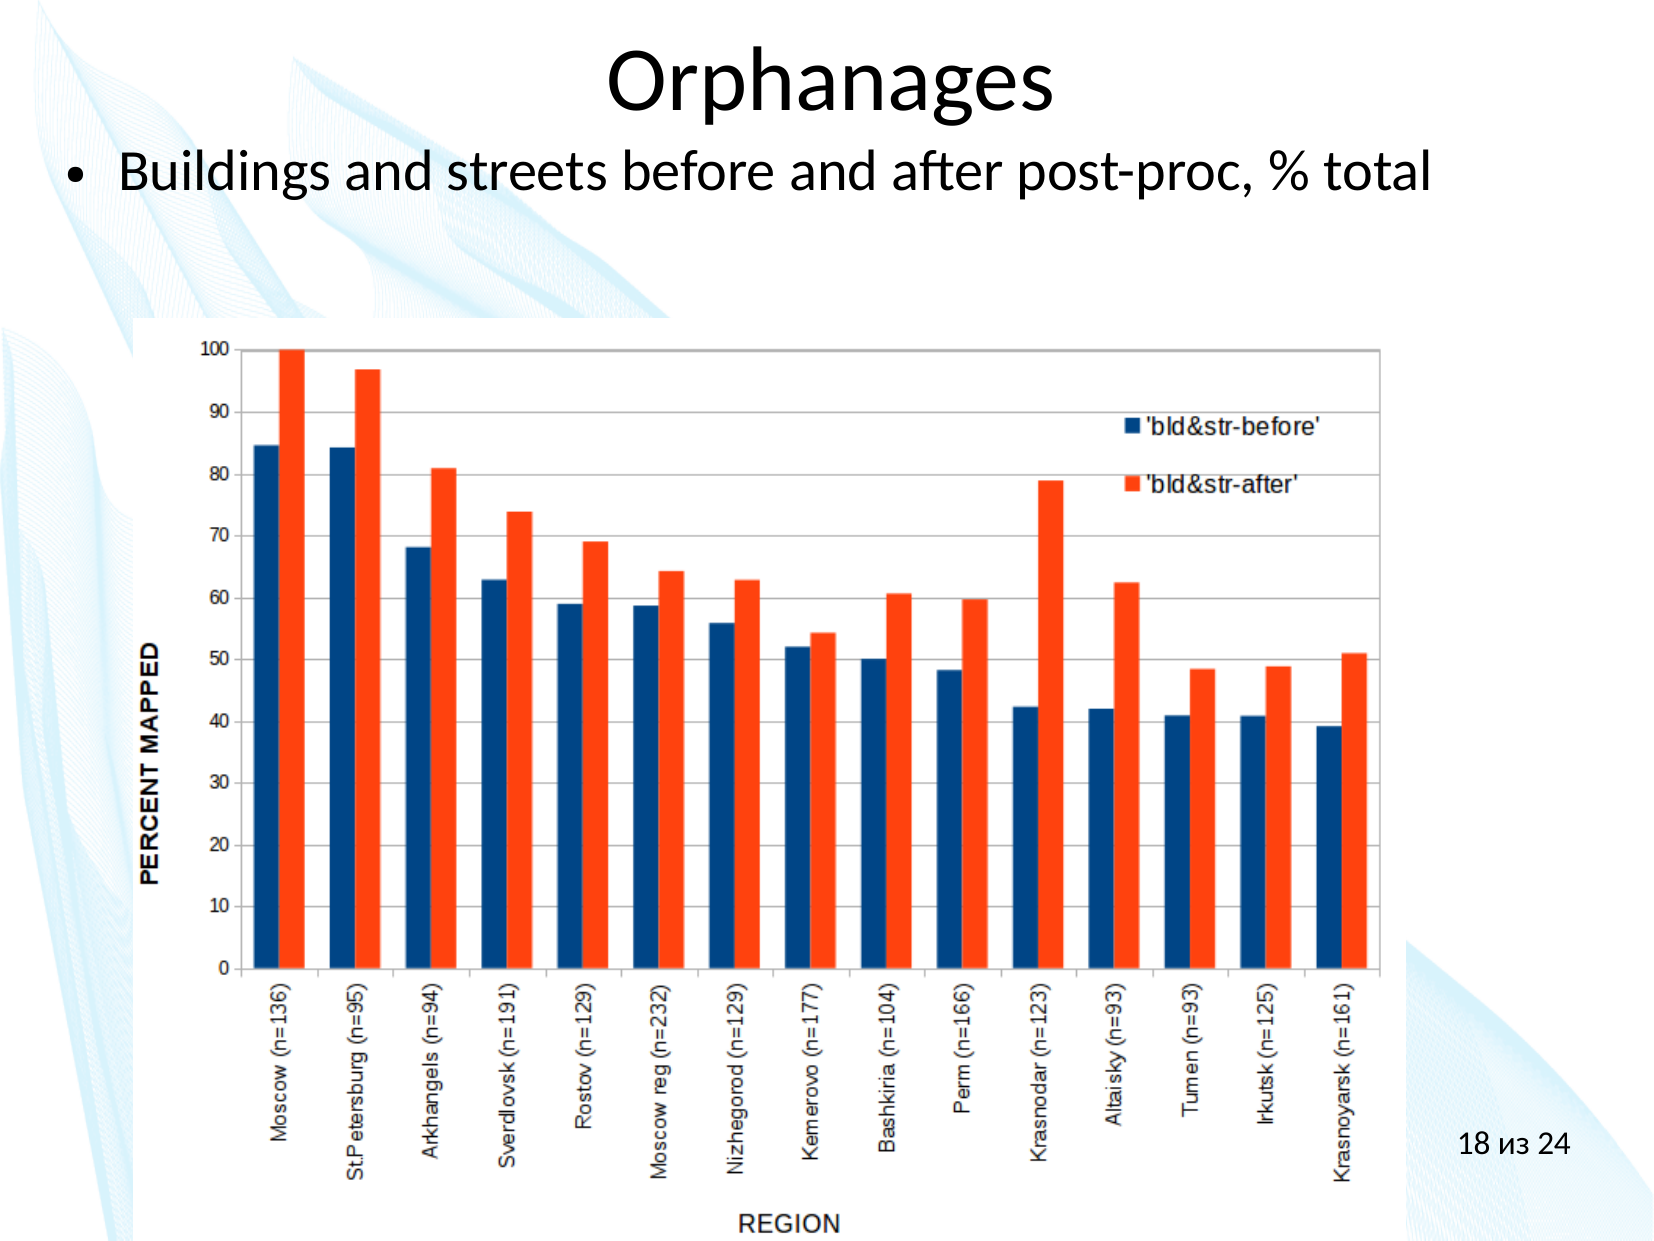

# Orphanages
Buildings and streets before and after post-proc, % total
18